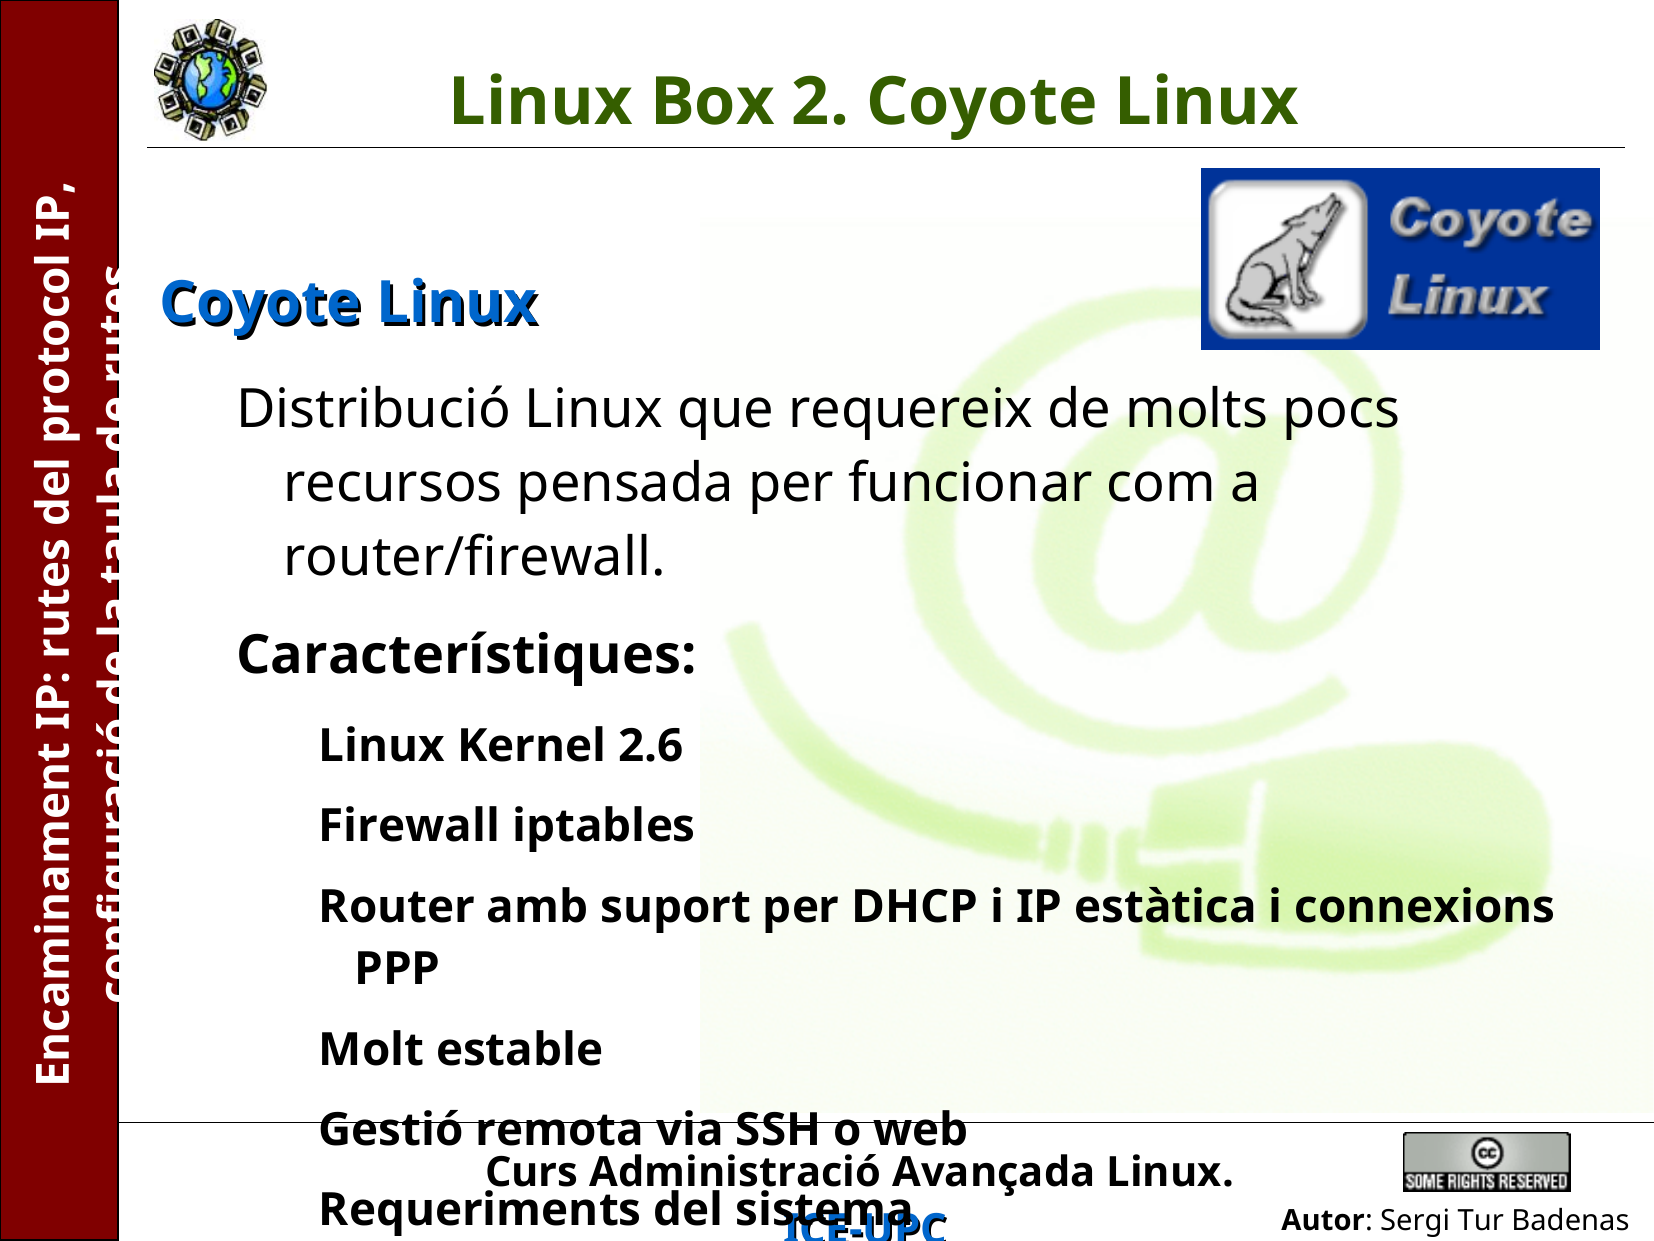

# Linux Box 2. Coyote Linux
Coyote Linux
Distribució Linux que requereix de molts pocs recursos pensada per funcionar com a router/firewall.
Característiques:
Linux Kernel 2.6
Firewall iptables
Router amb suport per DHCP i IP estàtica i connexions PPP
Molt estable
Gestió remota via SSH o web
Requeriments del sistema
486DX/25, 32Mb RAM, CDROM, 2 NICs PCI, 32Mb de disc dur i targeta VGA